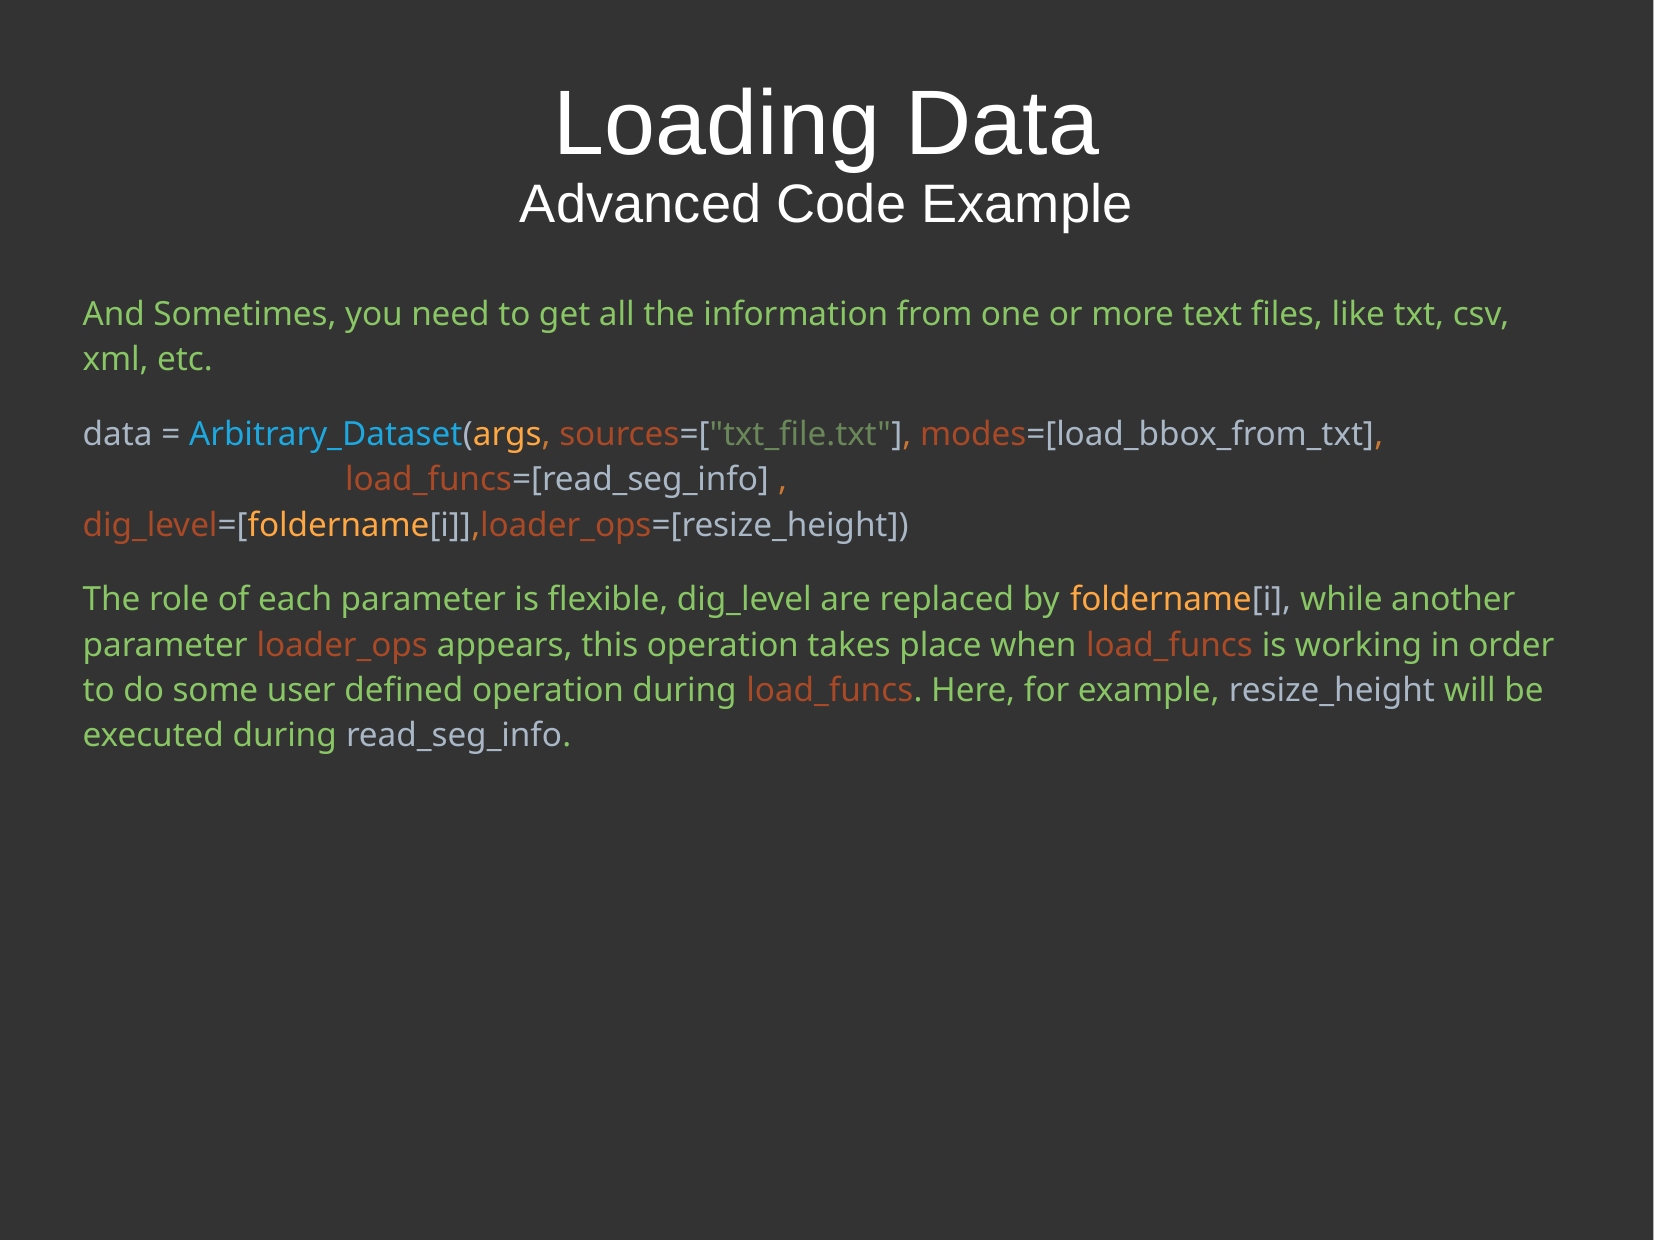

# Loading Data Advanced Code Example
And Sometimes, you need to get all the information from one or more text files, like txt, csv, xml, etc.
data = Arbitrary_Dataset(args, sources=["txt_file.txt"], modes=[load_bbox_from_txt],
 load_funcs=[read_seg_info] , dig_level=[foldername[i]],loader_ops=[resize_height])
The role of each parameter is flexible, dig_level are replaced by foldername[i], while another parameter loader_ops appears, this operation takes place when load_funcs is working in order to do some user defined operation during load_funcs. Here, for example, resize_height will be executed during read_seg_info.